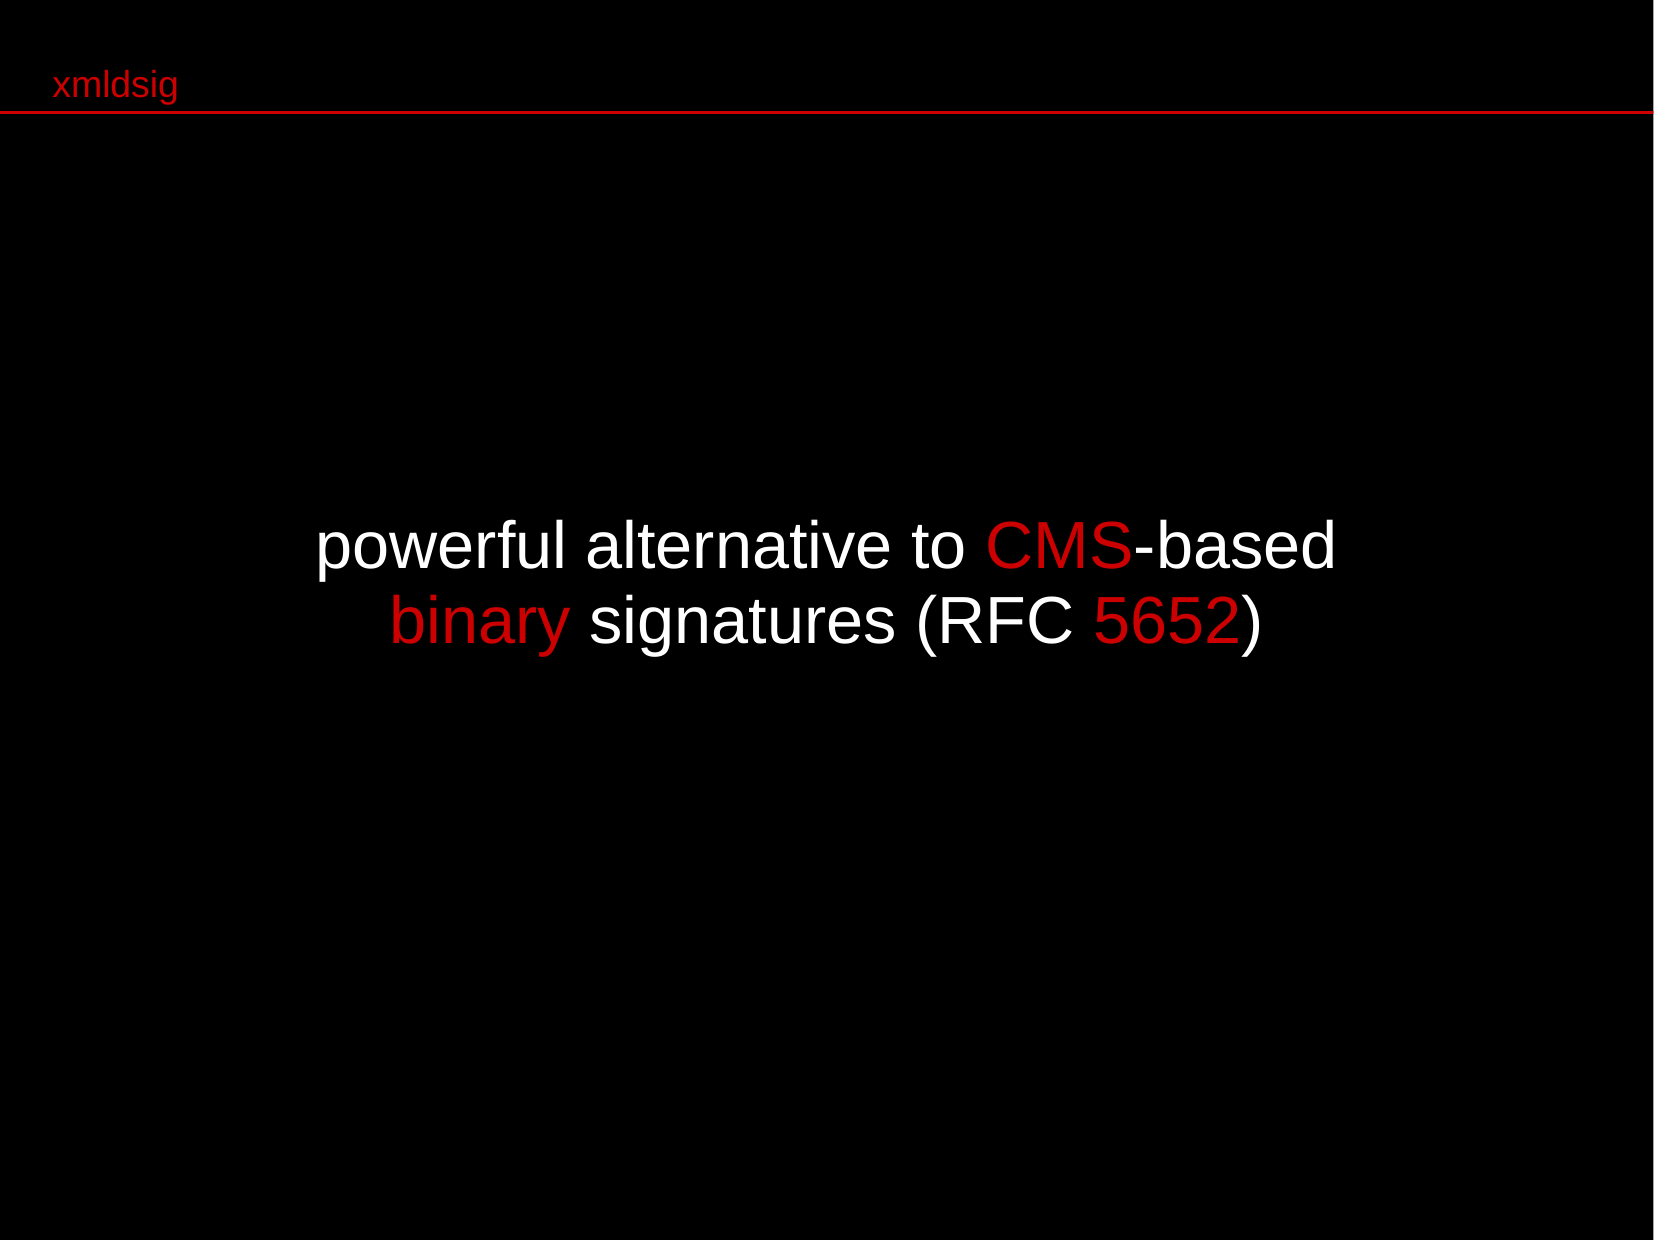

# powerful alternative to CMS-based
binary signatures (RFC 5652)
xmldsig